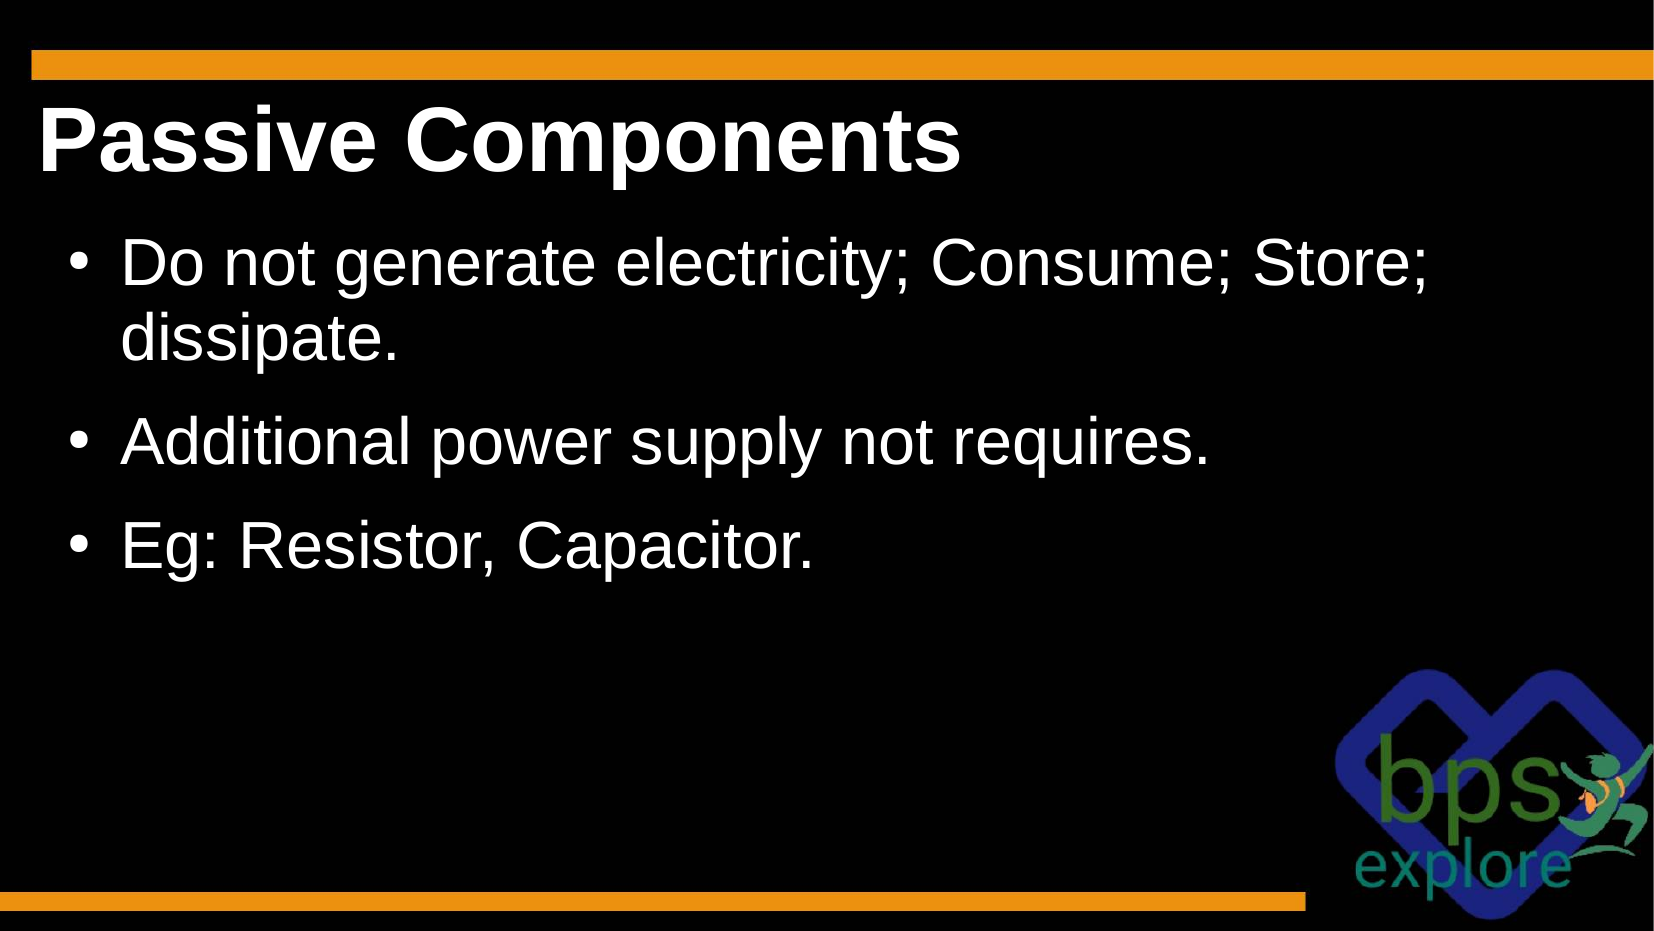

# Passive Components
Do not generate electricity; Consume; Store; dissipate.
Additional power supply not requires.
Eg: Resistor, Capacitor.